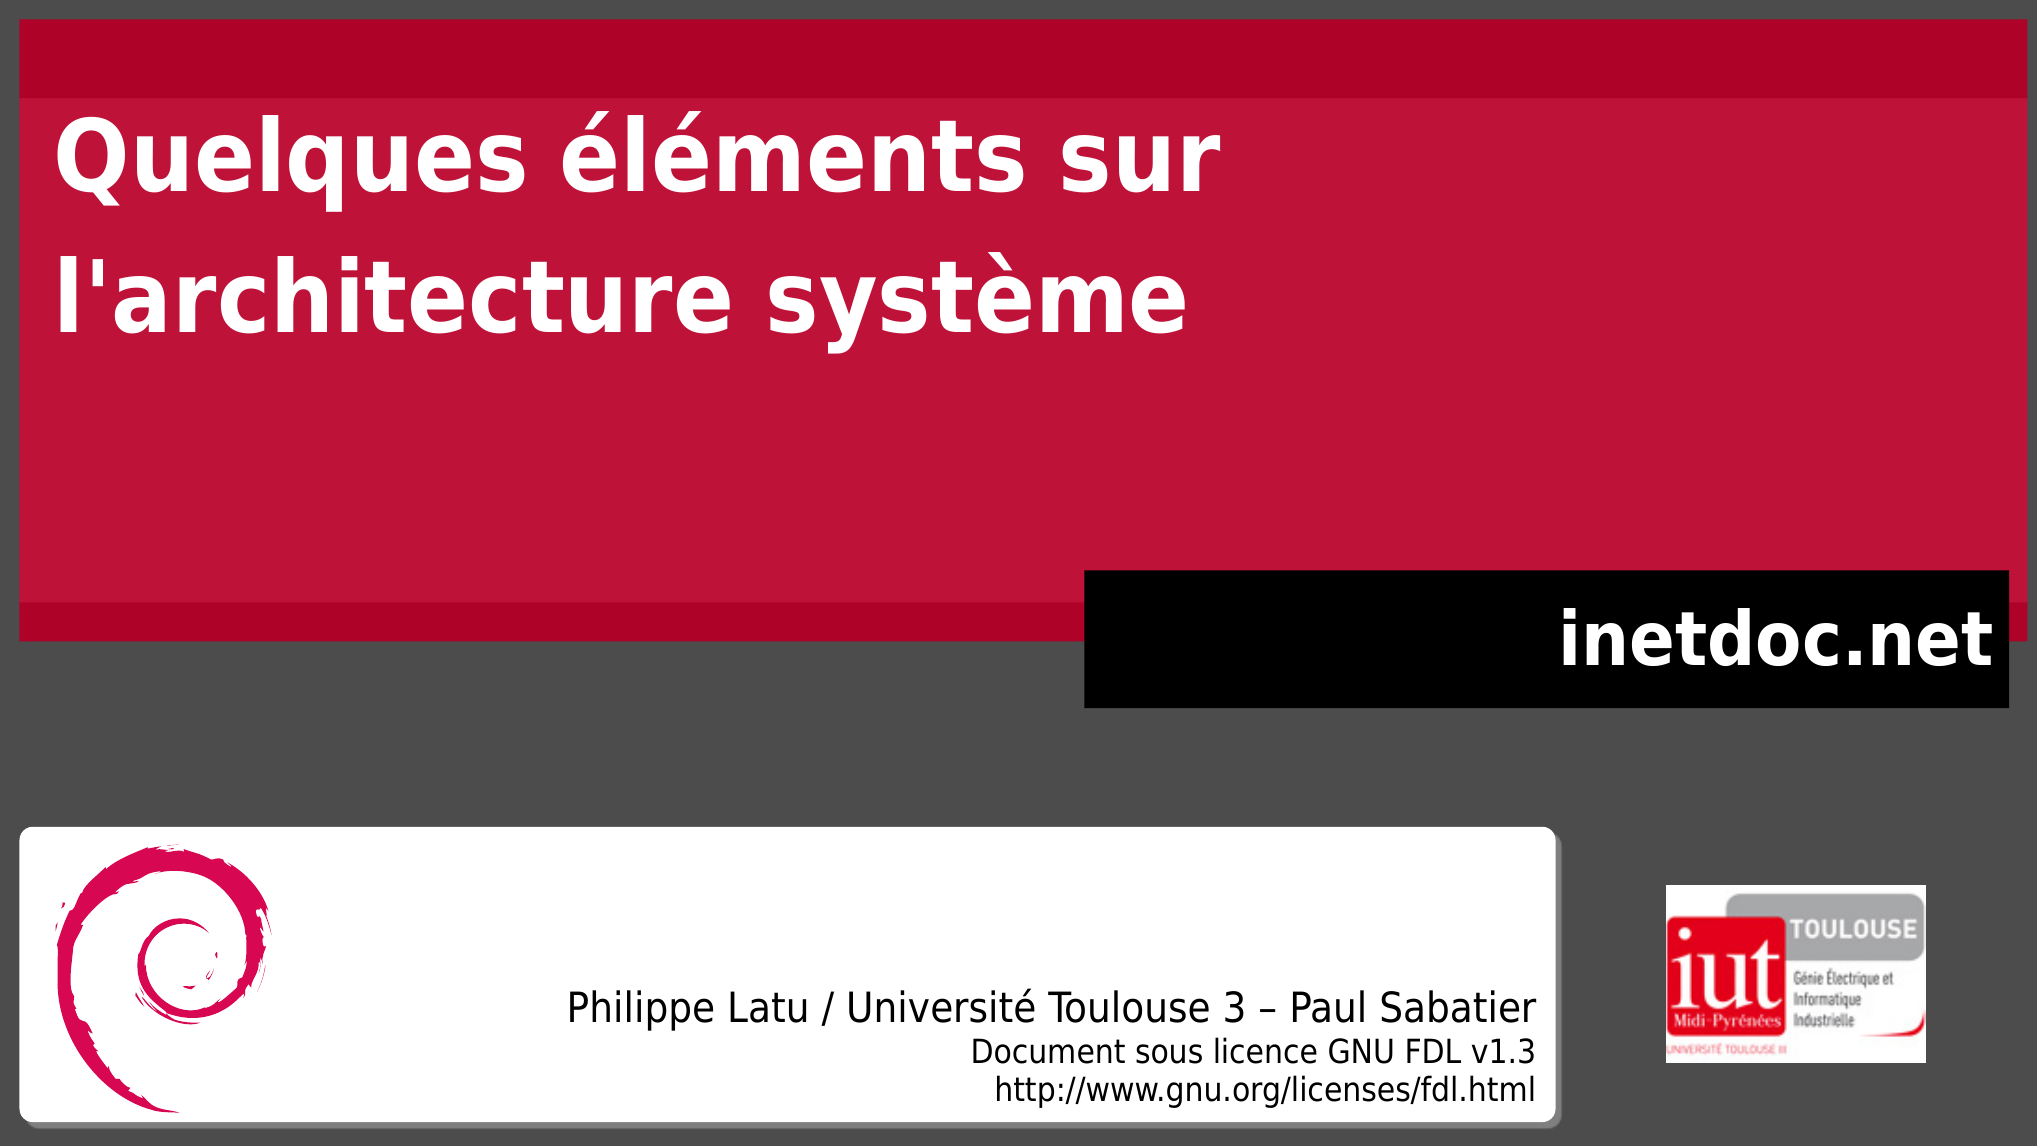

Quelques éléments sur
l'architecture système
inetdoc.net
Philippe Latu / Université Toulouse 3 – Paul Sabatier
Document sous licence GNU FDL v1.3
http://www.gnu.org/licenses/fdl.html